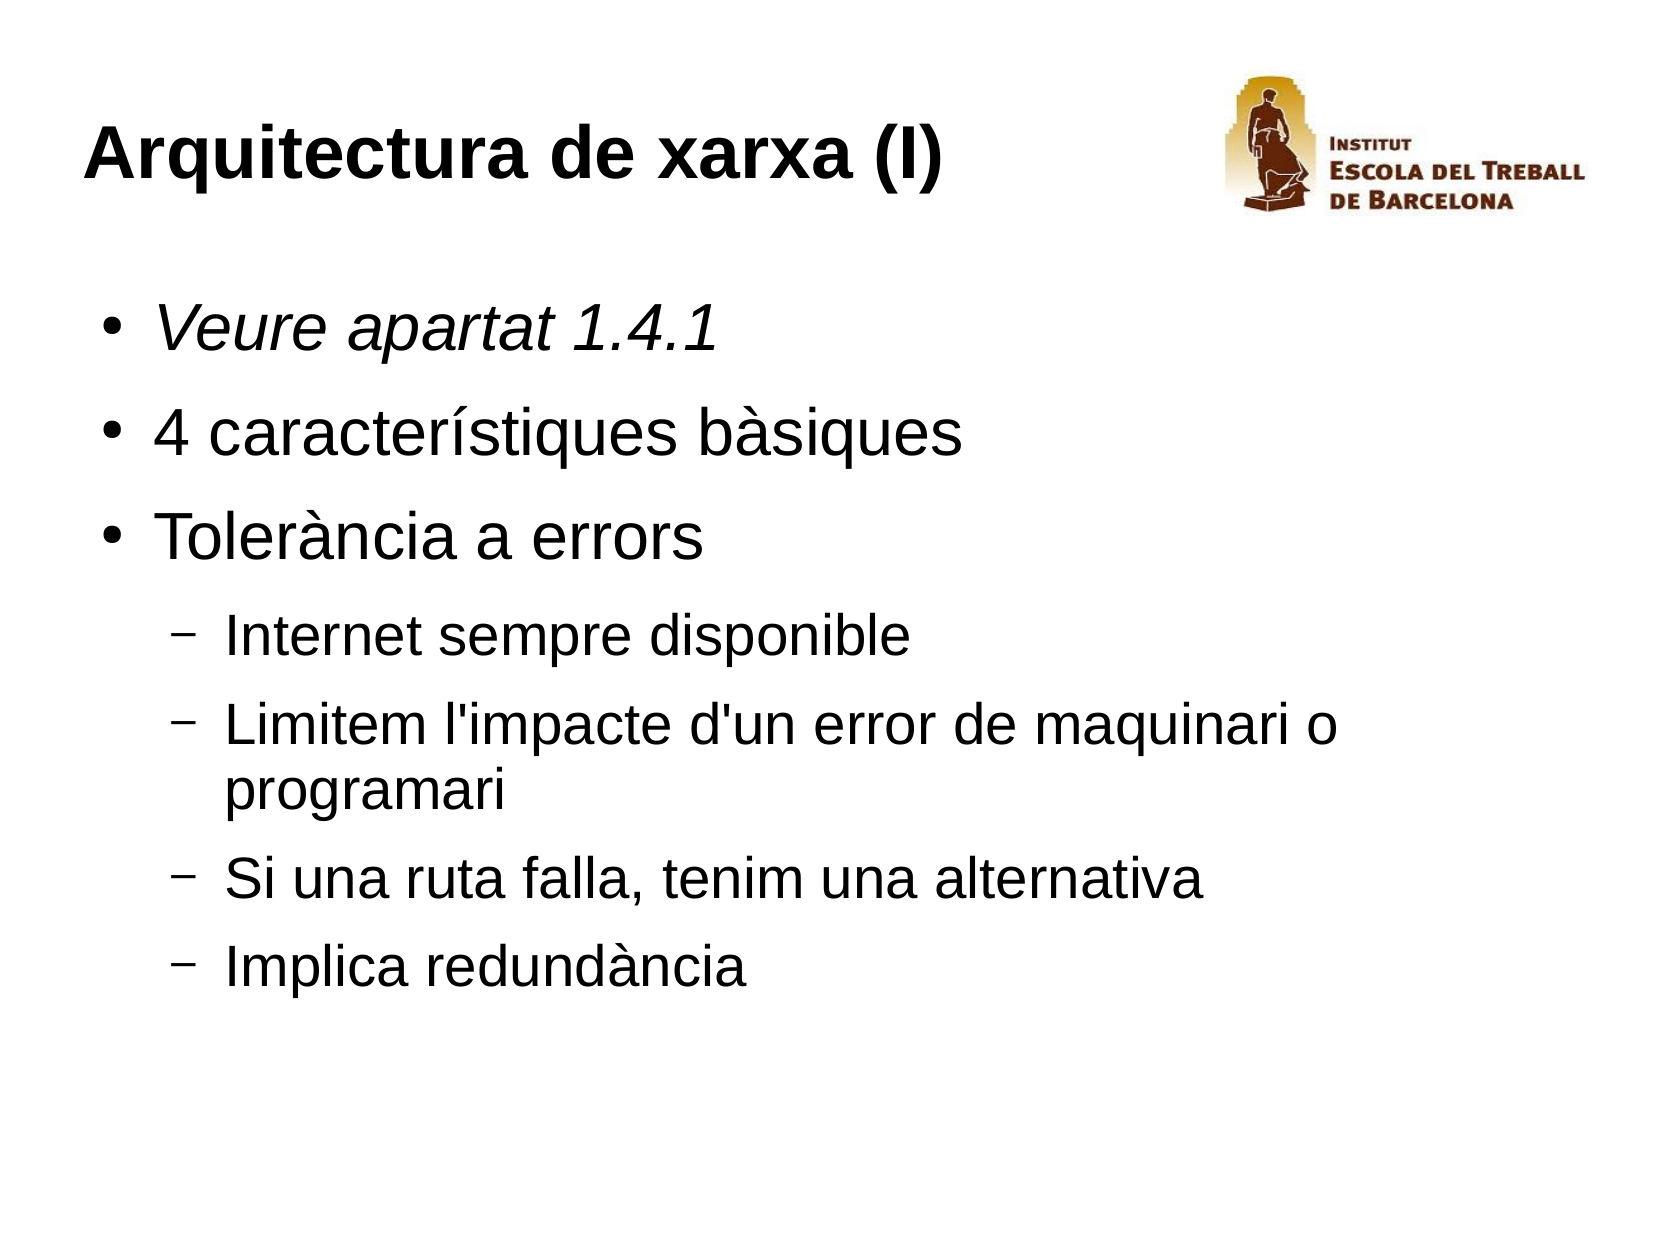

# Arquitectura de xarxa (I)
Veure apartat 1.4.1
4 característiques bàsiques
Tolerància a errors
Internet sempre disponible
Limitem l'impacte d'un error de maquinari o programari
Si una ruta falla, tenim una alternativa
Implica redundància